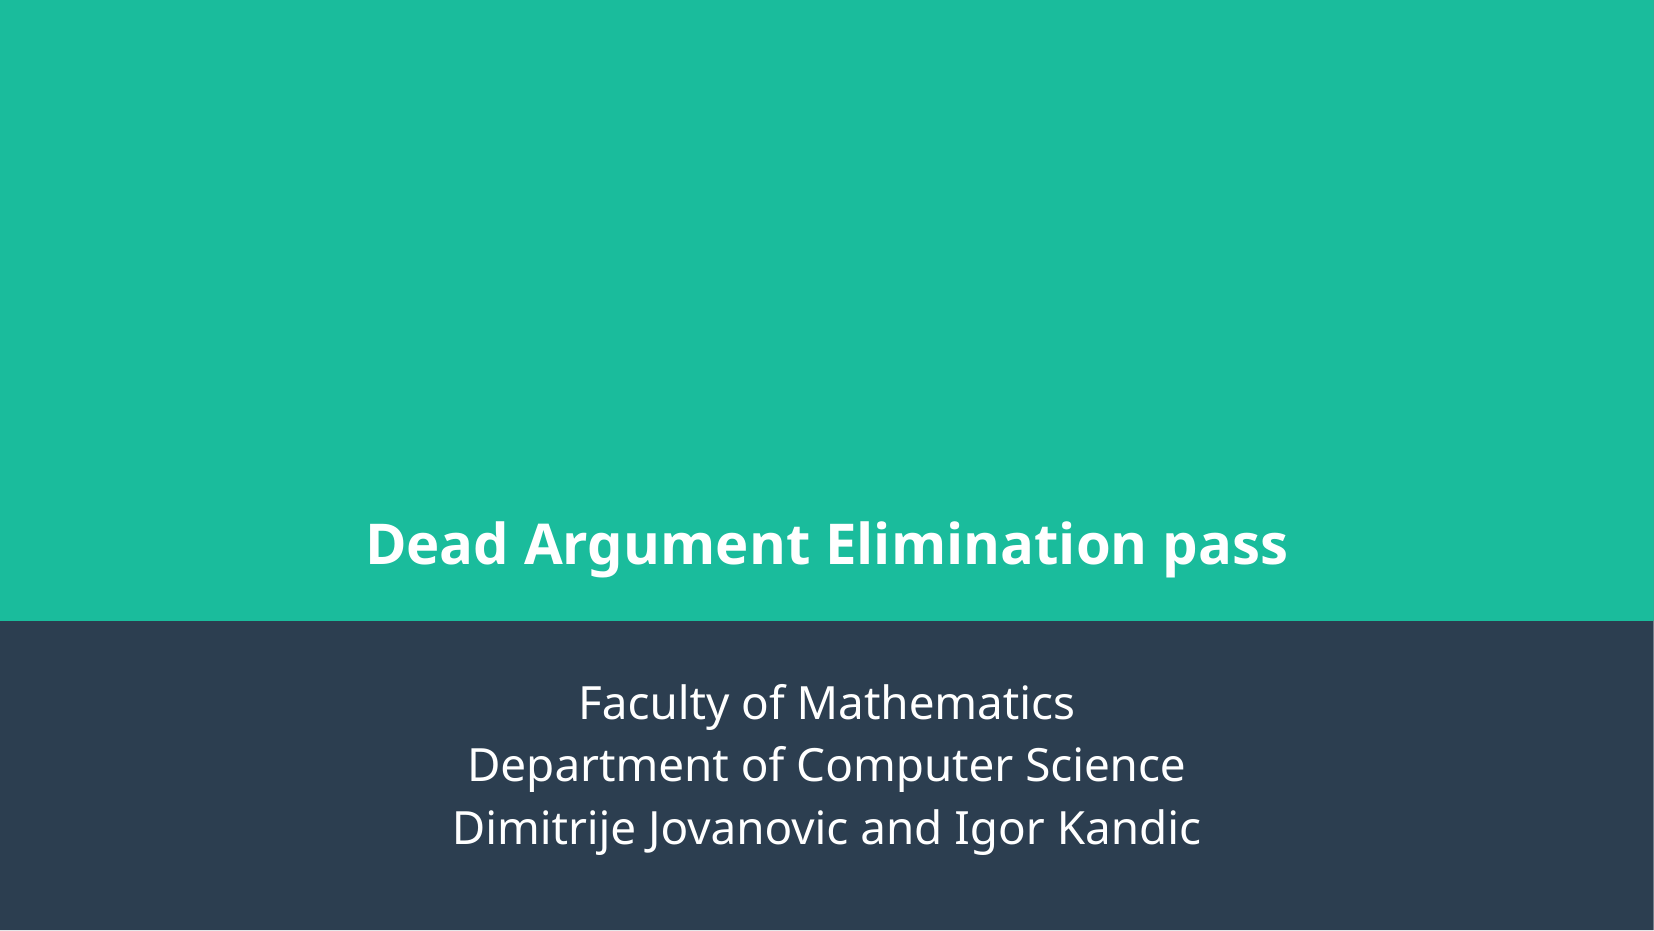

# Dead Argument Elimination pass
Faculty of Mathematics
Department of Computer Science
Dimitrije Jovanovic and Igor Kandic